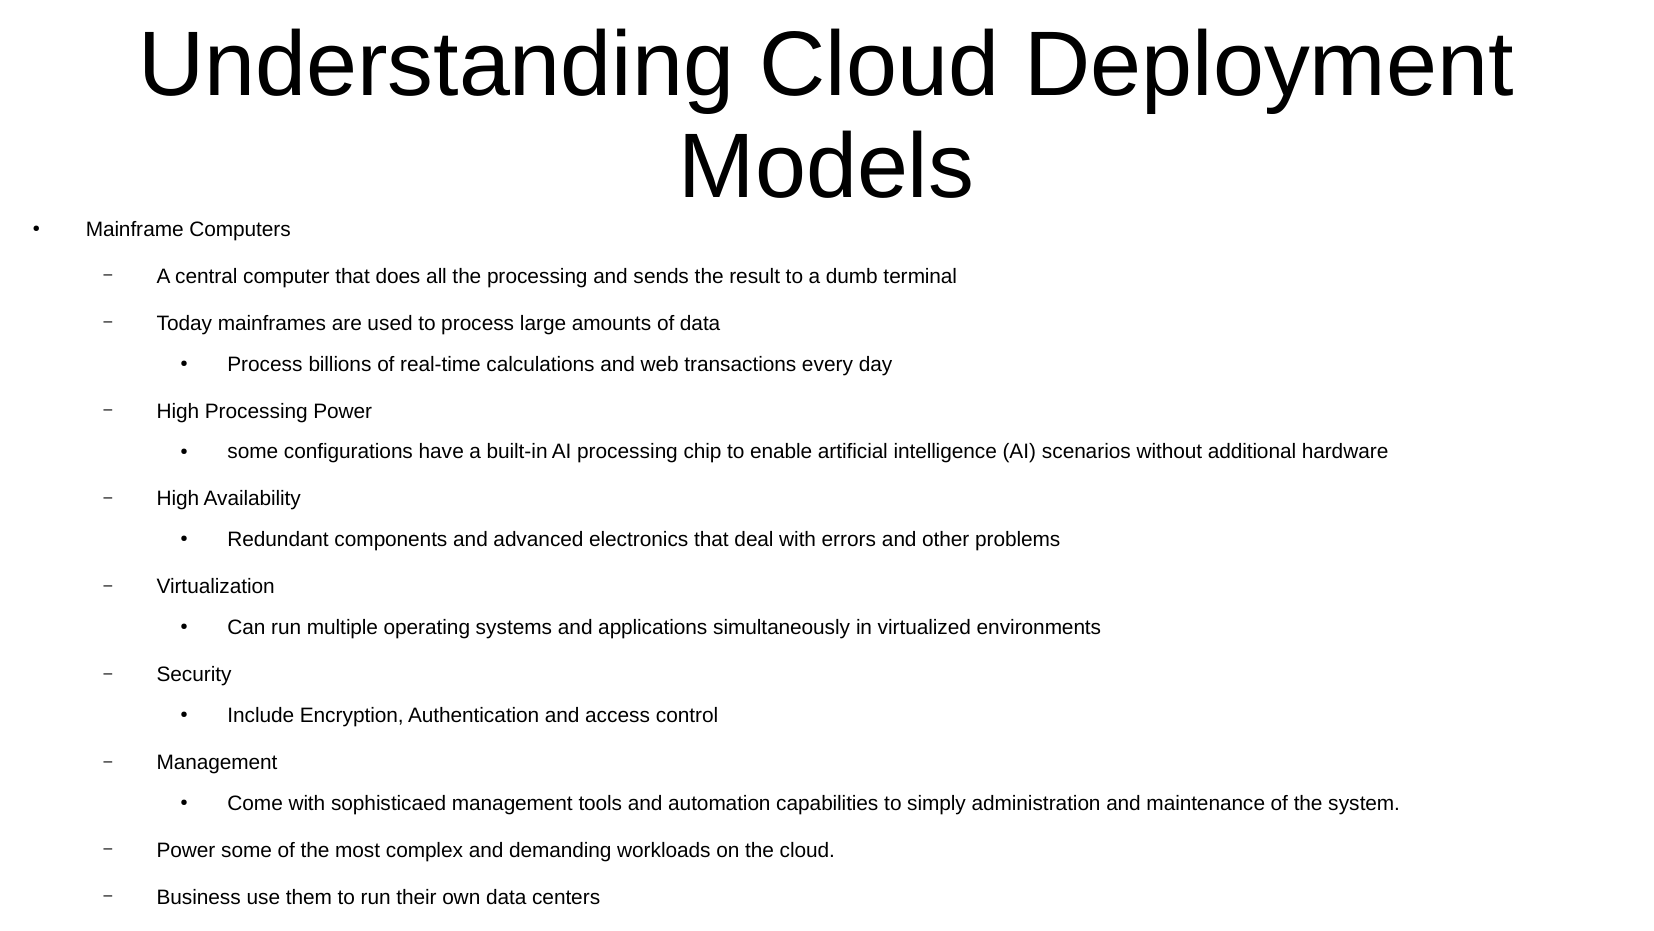

# Understanding Cloud Deployment Models
Mainframe Computers
A central computer that does all the processing and sends the result to a dumb terminal
Today mainframes are used to process large amounts of data
Process billions of real-time calculations and web transactions every day
High Processing Power
some configurations have a built-in AI processing chip to enable artificial intelligence (AI) scenarios without additional hardware
High Availability
Redundant components and advanced electronics that deal with errors and other problems
Virtualization
Can run multiple operating systems and applications simultaneously in virtualized environments
Security
Include Encryption, Authentication and access control
Management
Come with sophisticaed management tools and automation capabilities to simply administration and maintenance of the system.
Power some of the most complex and demanding workloads on the cloud.
Business use them to run their own data centers